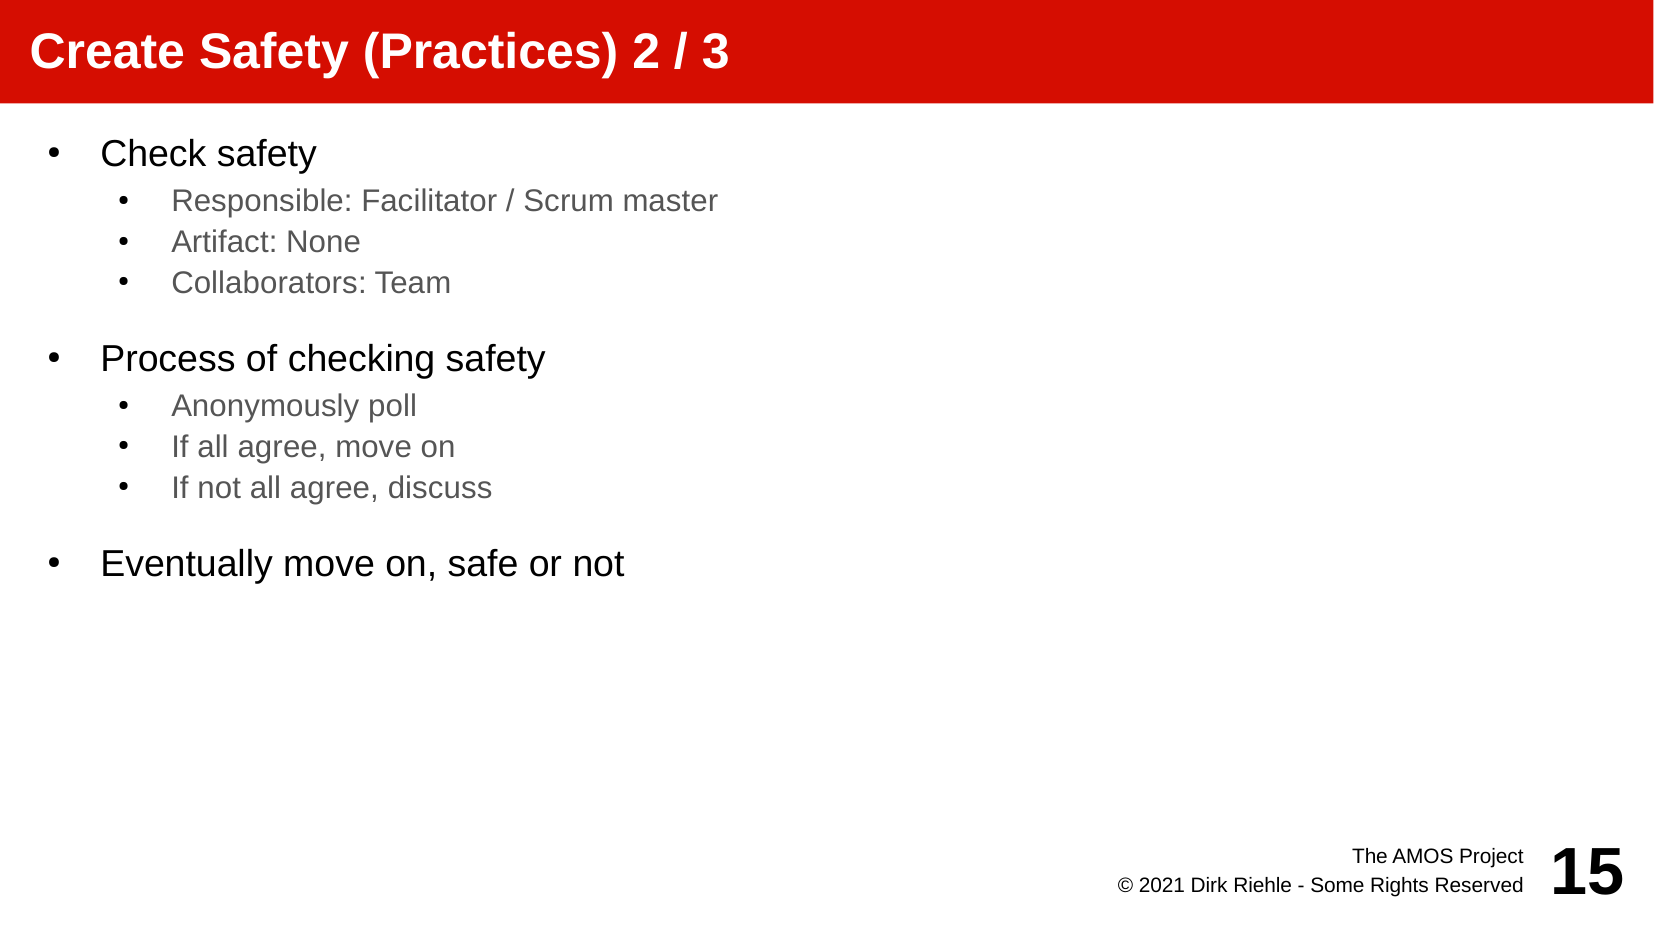

# Create Safety (Practices) 2 / 3
Check safety
Responsible: Facilitator / Scrum master
Artifact: None
Collaborators: Team
Process of checking safety
Anonymously poll
If all agree, move on
If not all agree, discuss
Eventually move on, safe or not
The AMOS Project
15
© 2021 Dirk Riehle - Some Rights Reserved